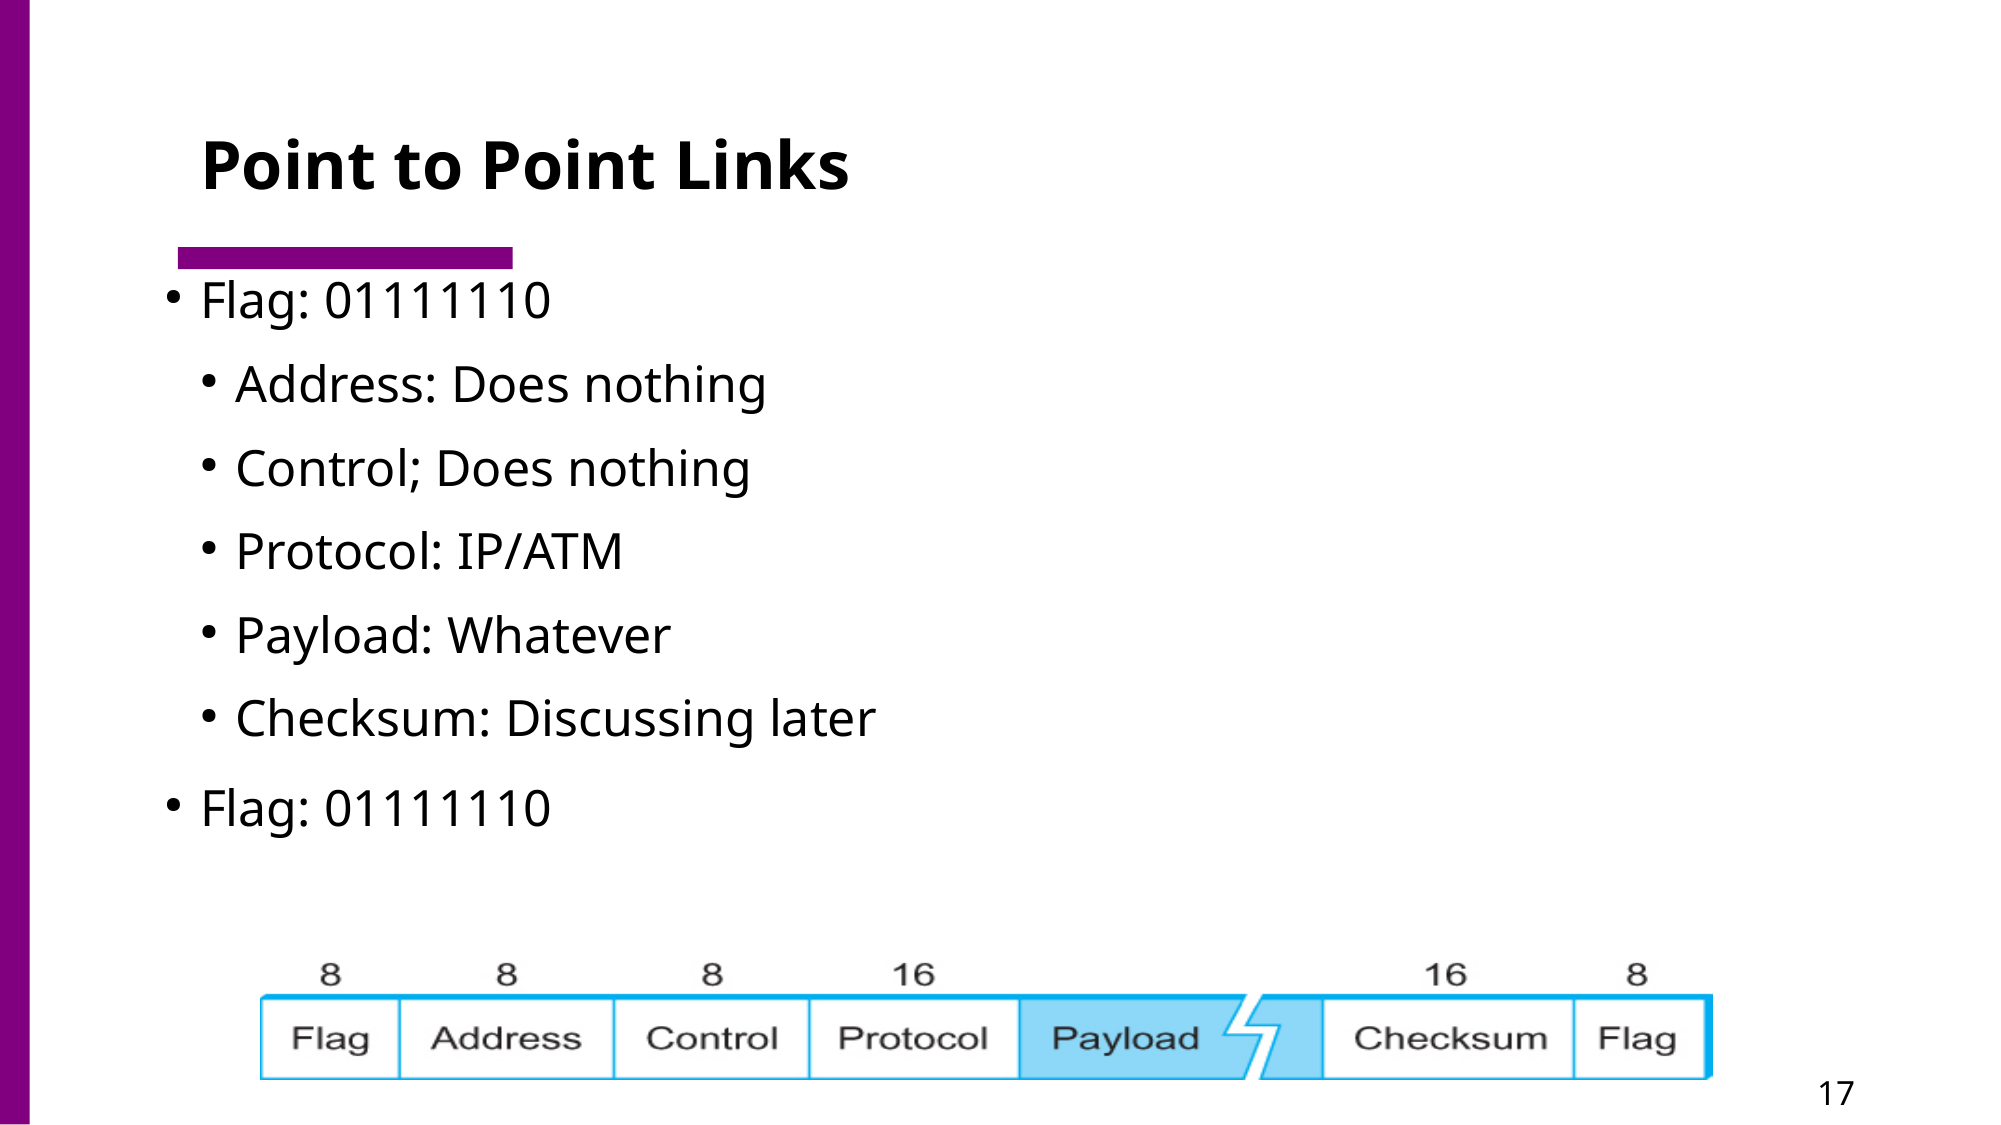

# Point to Point Links
Flag: 01111110
Address: Does nothing
Control; Does nothing
Protocol: IP/ATM
Payload: Whatever
Checksum: Discussing later
Flag: 01111110